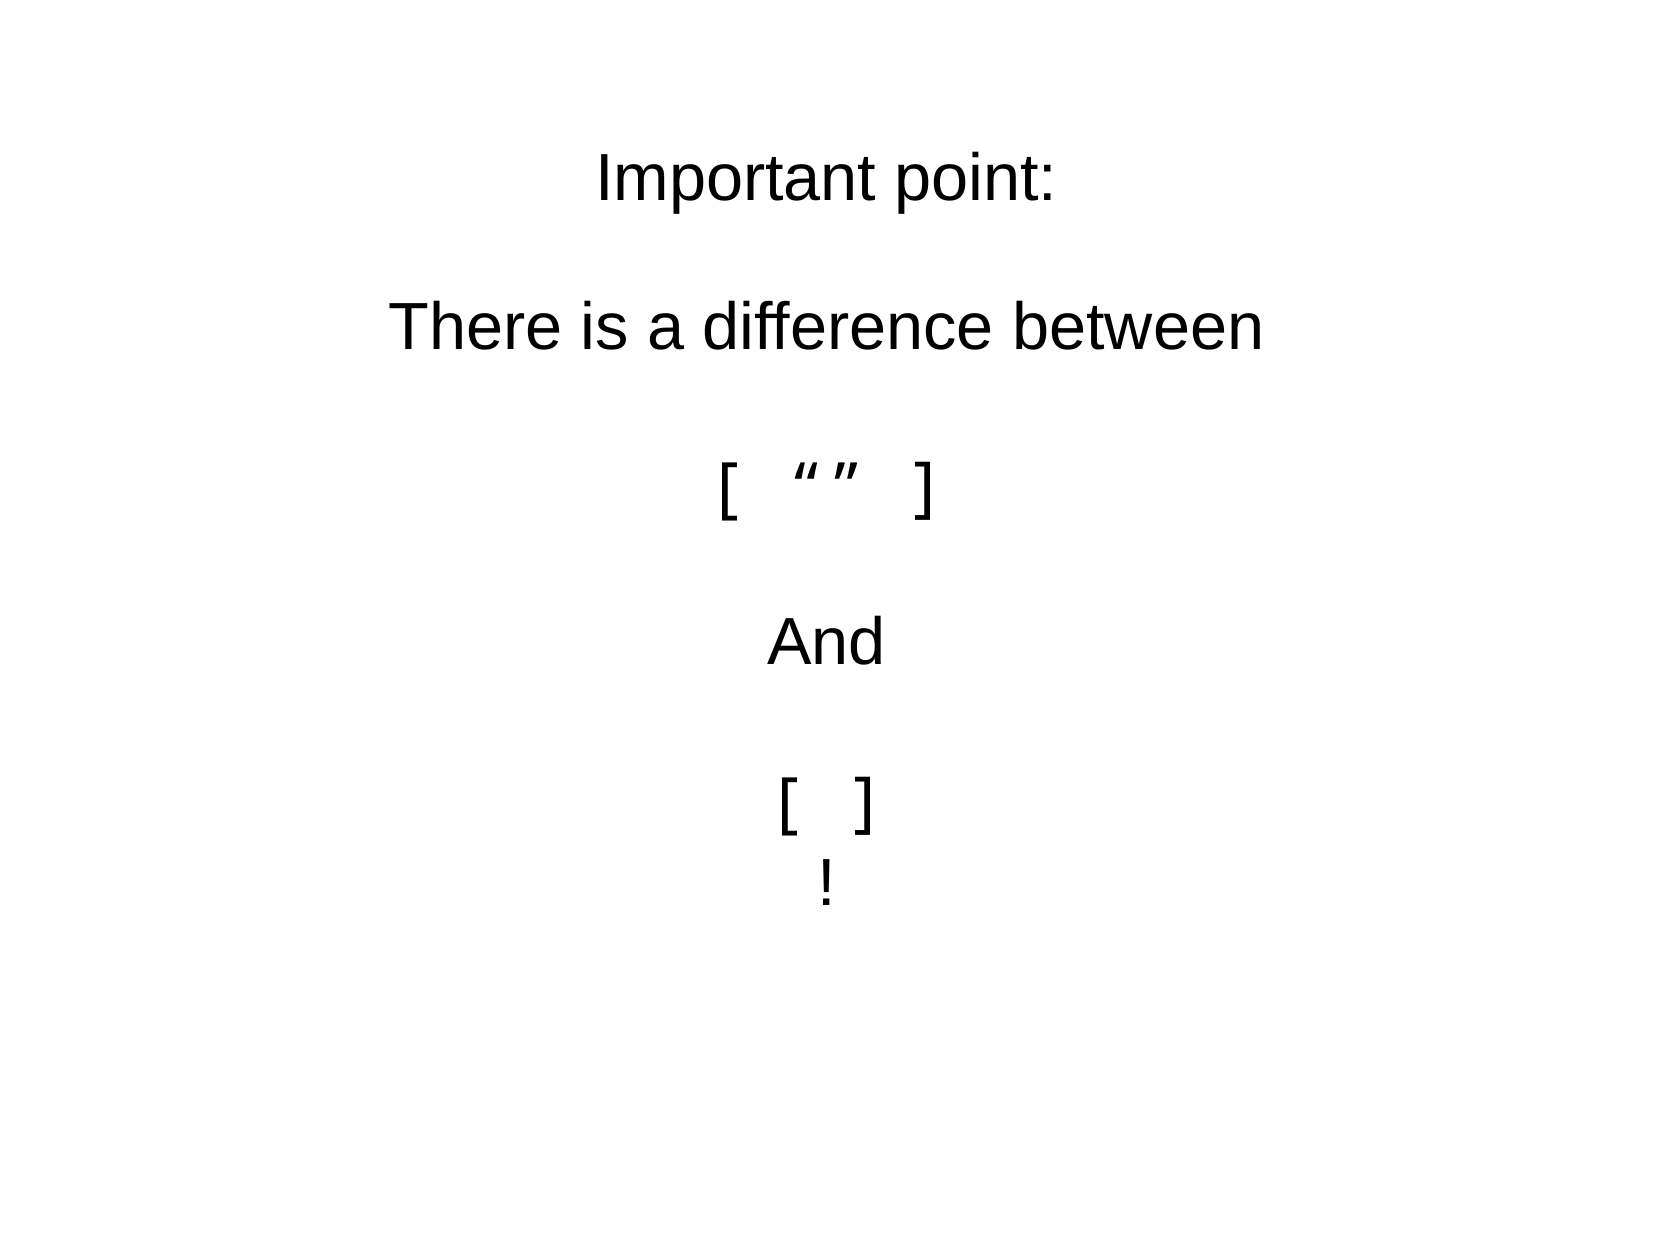

# Important point:
There is a difference between
[ “” ]
And
[ ]
!